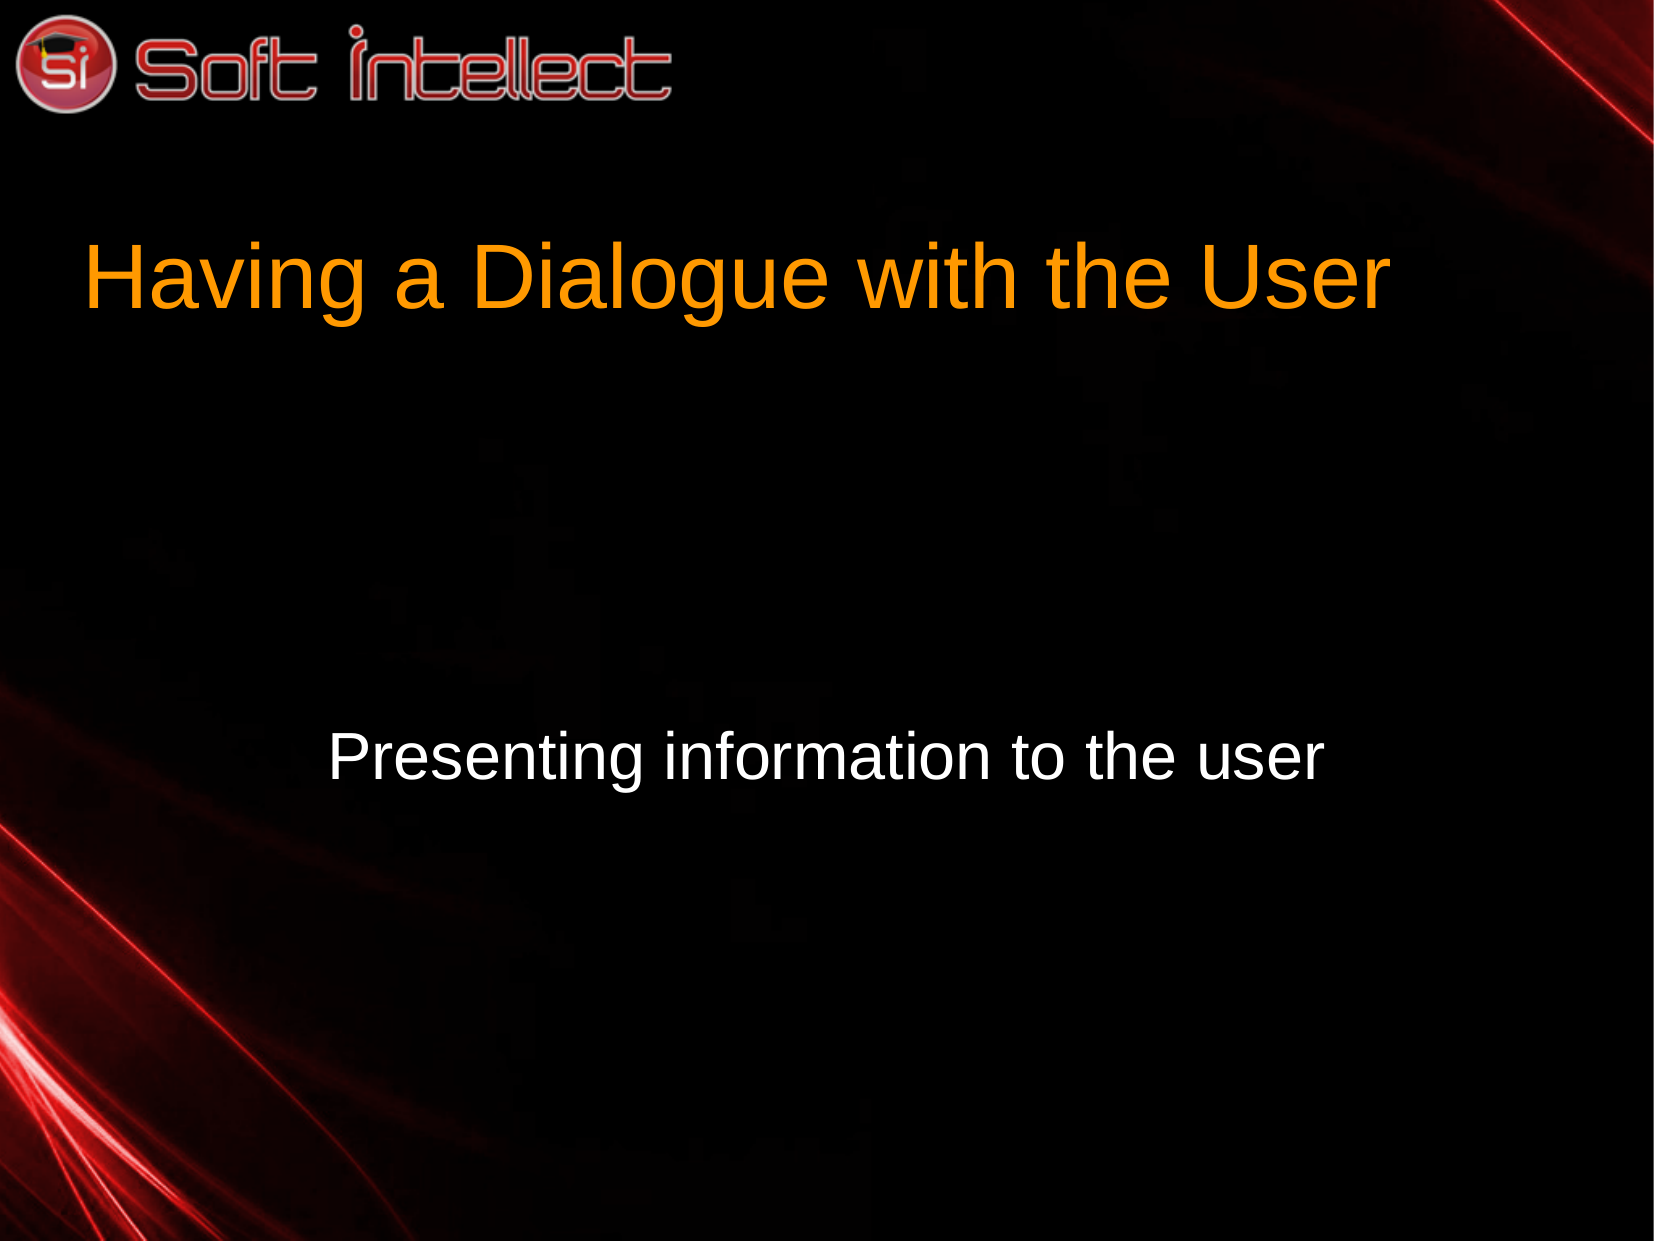

# Having a Dialogue with the User
Presenting information to the user